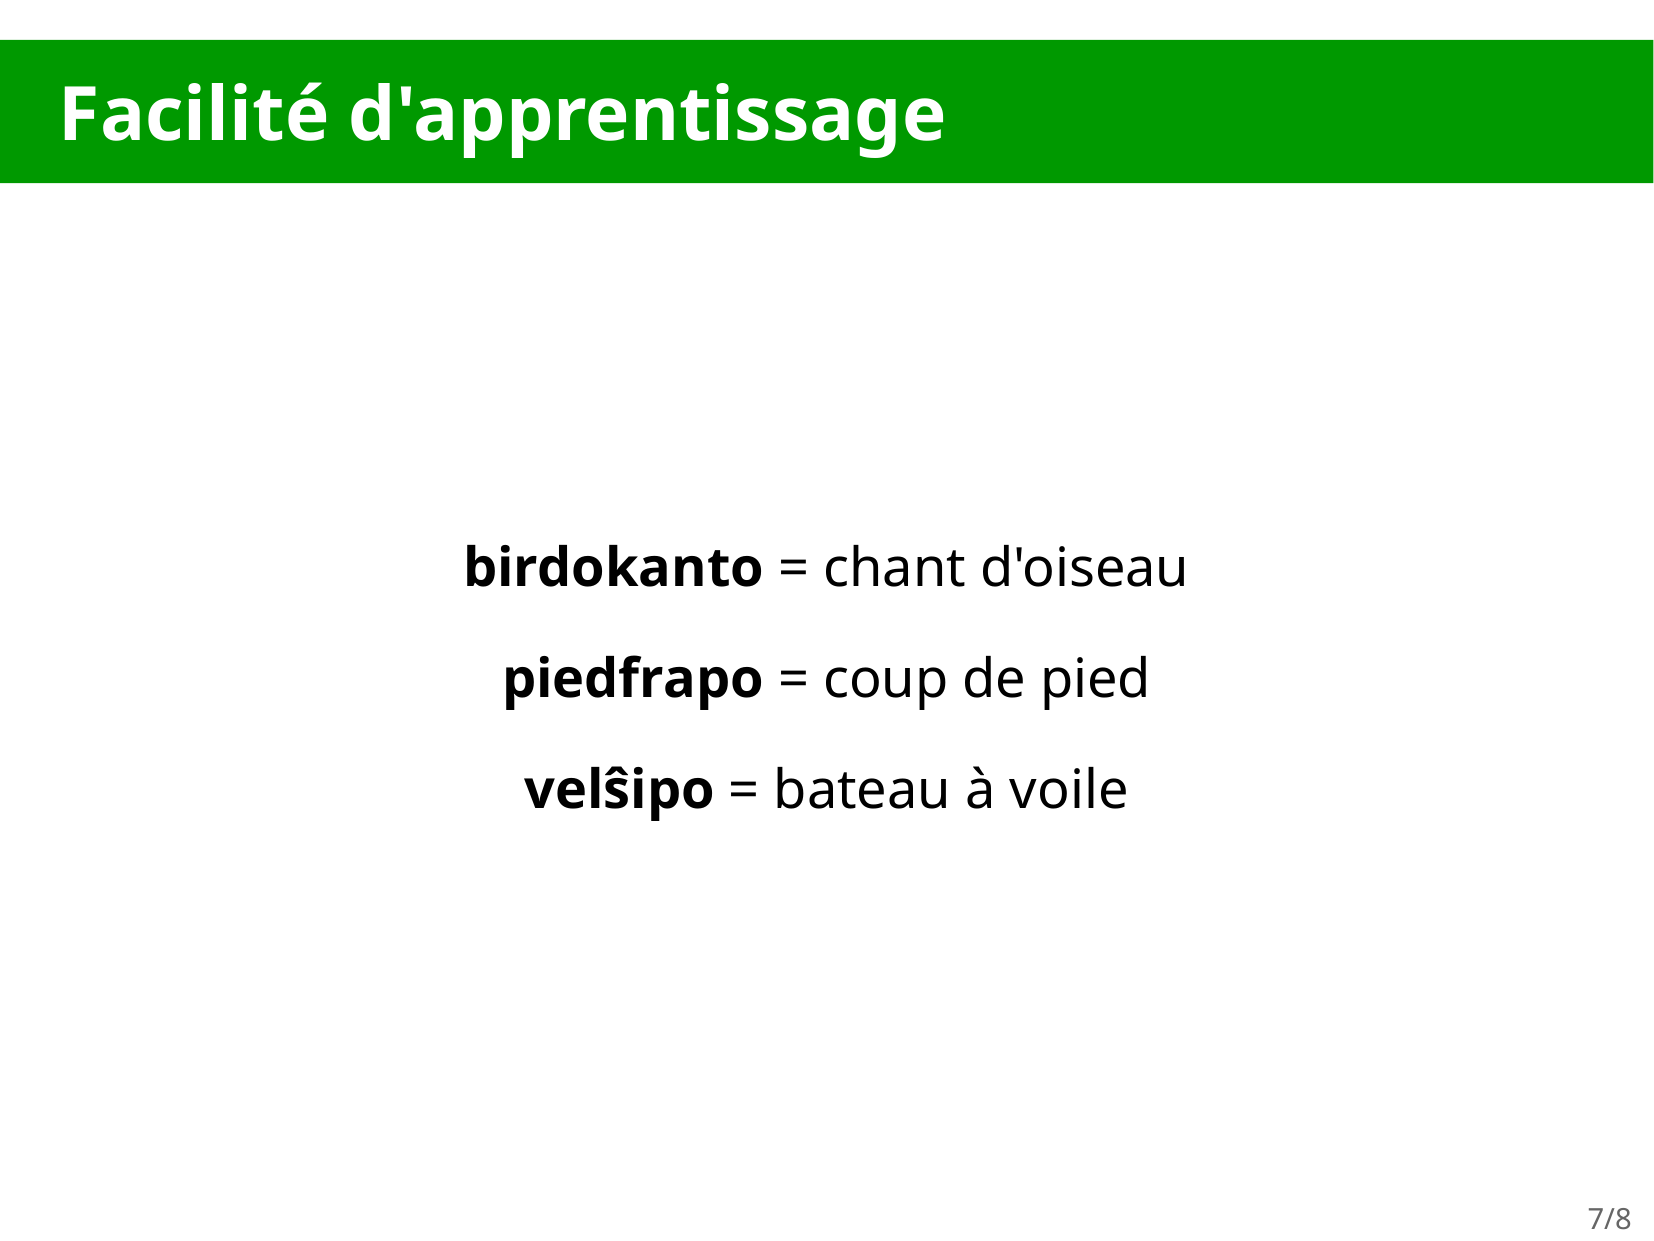

# Facilité d'apprentissage
birdokanto = chant d'oiseau
piedfrapo = coup de pied
velŝipo = bateau à voile